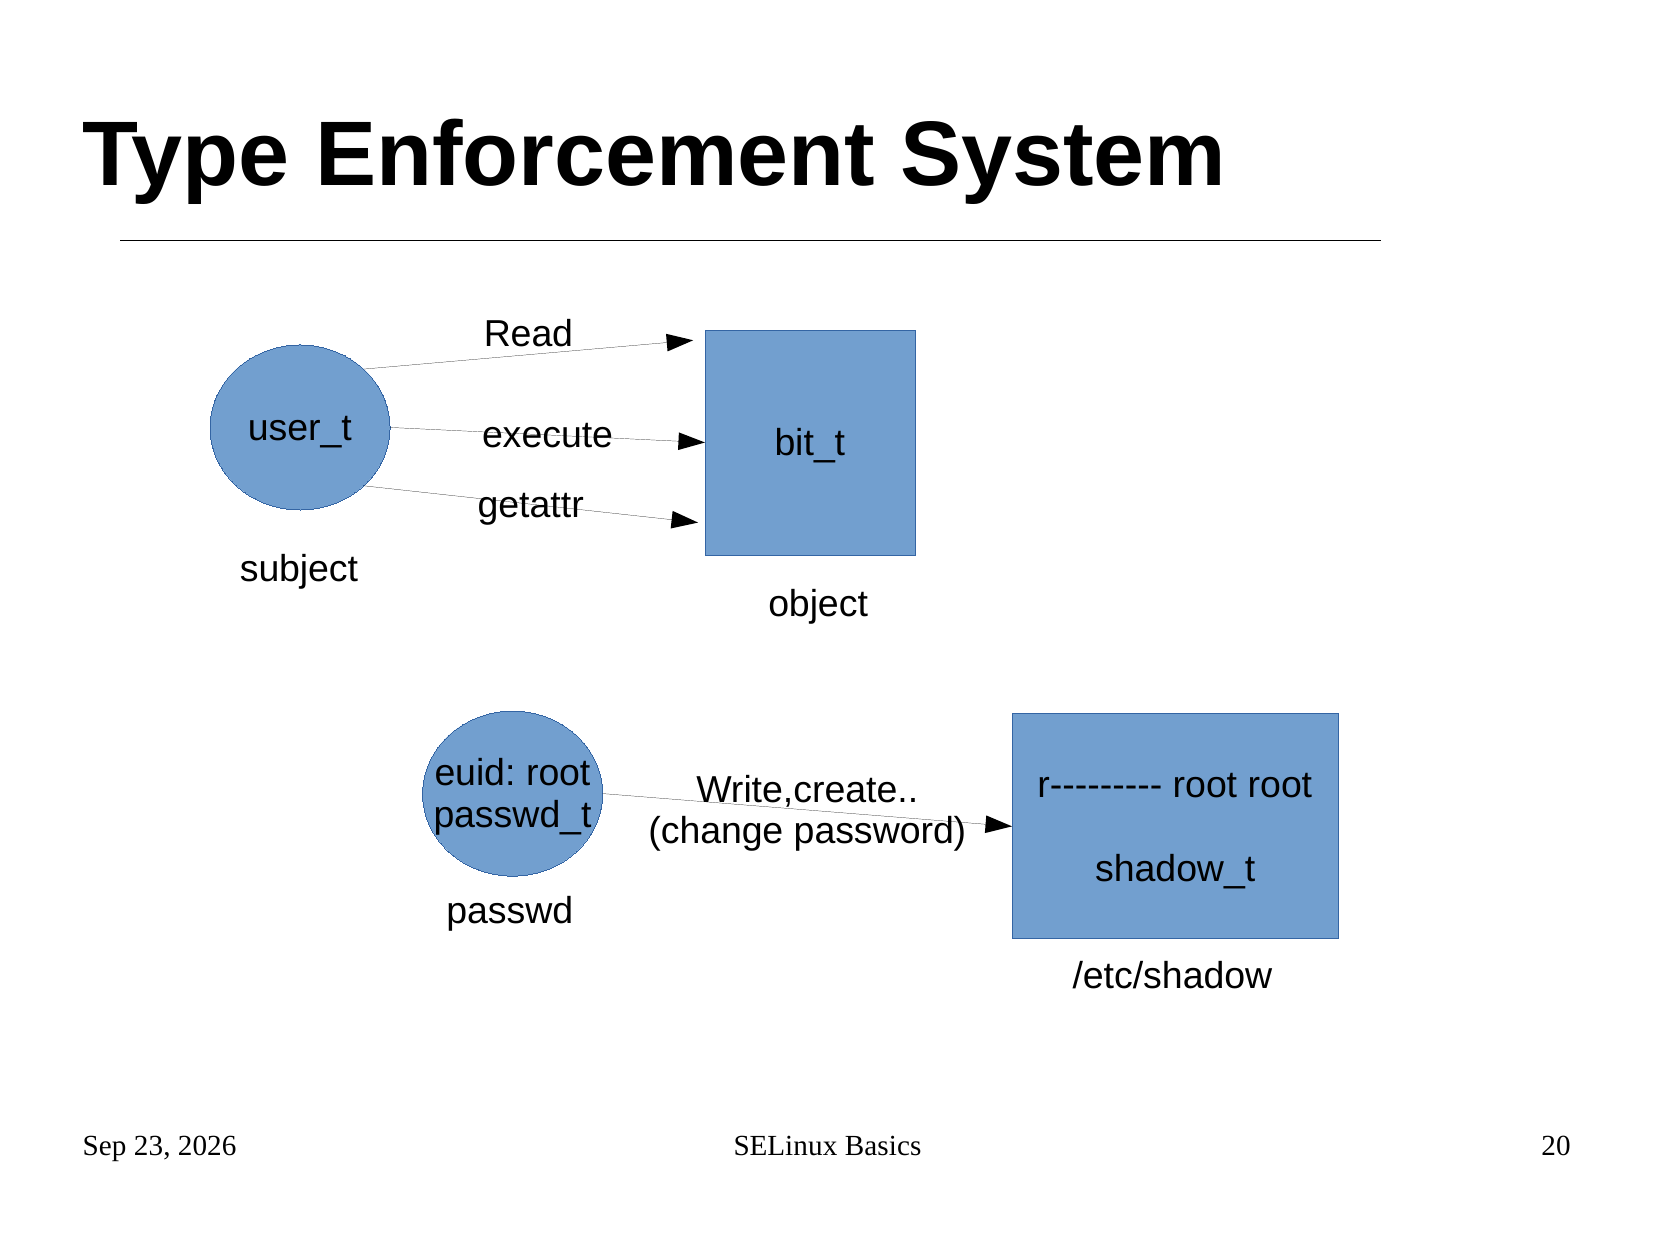

# Type Enforcement System
bit_t
user_t
subject
object
euid: root
passwd_t
r--------- root root
shadow_t
passwd
/etc/shadow
SELinux Basics
20